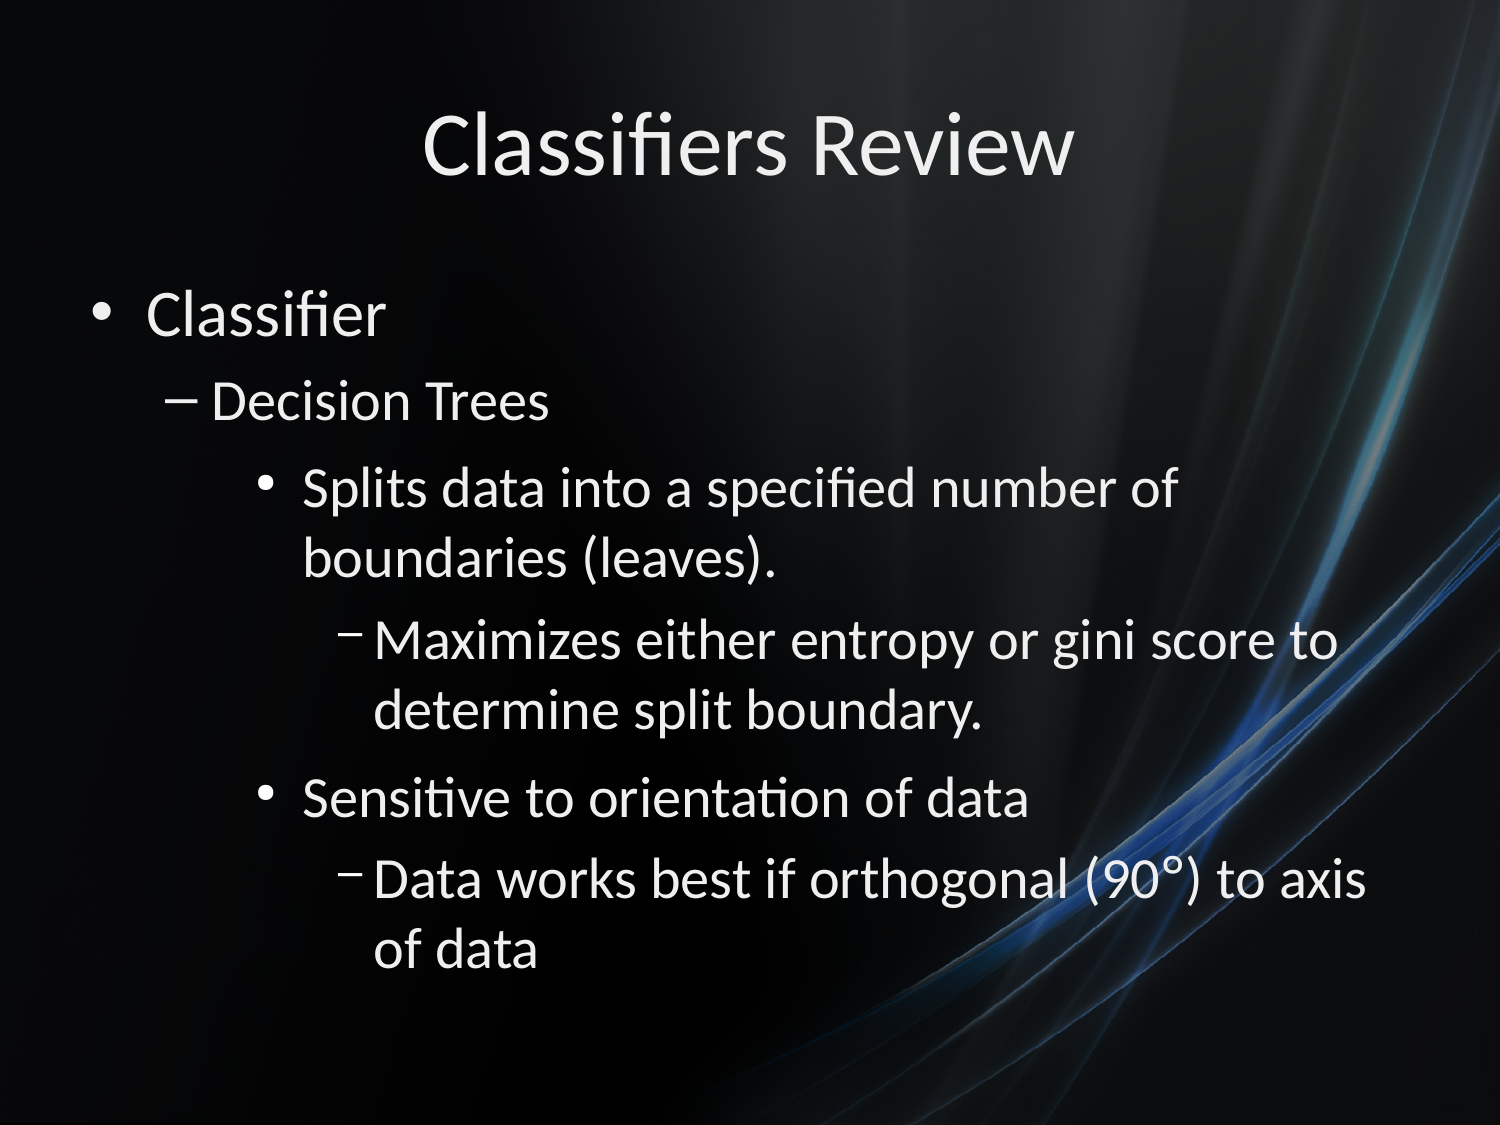

# Classifiers Review
Classifier
Decision Trees
Splits data into a specified number of boundaries (leaves).
Maximizes either entropy or gini score to determine split boundary.
Sensitive to orientation of data
Data works best if orthogonal (90°) to axis of data